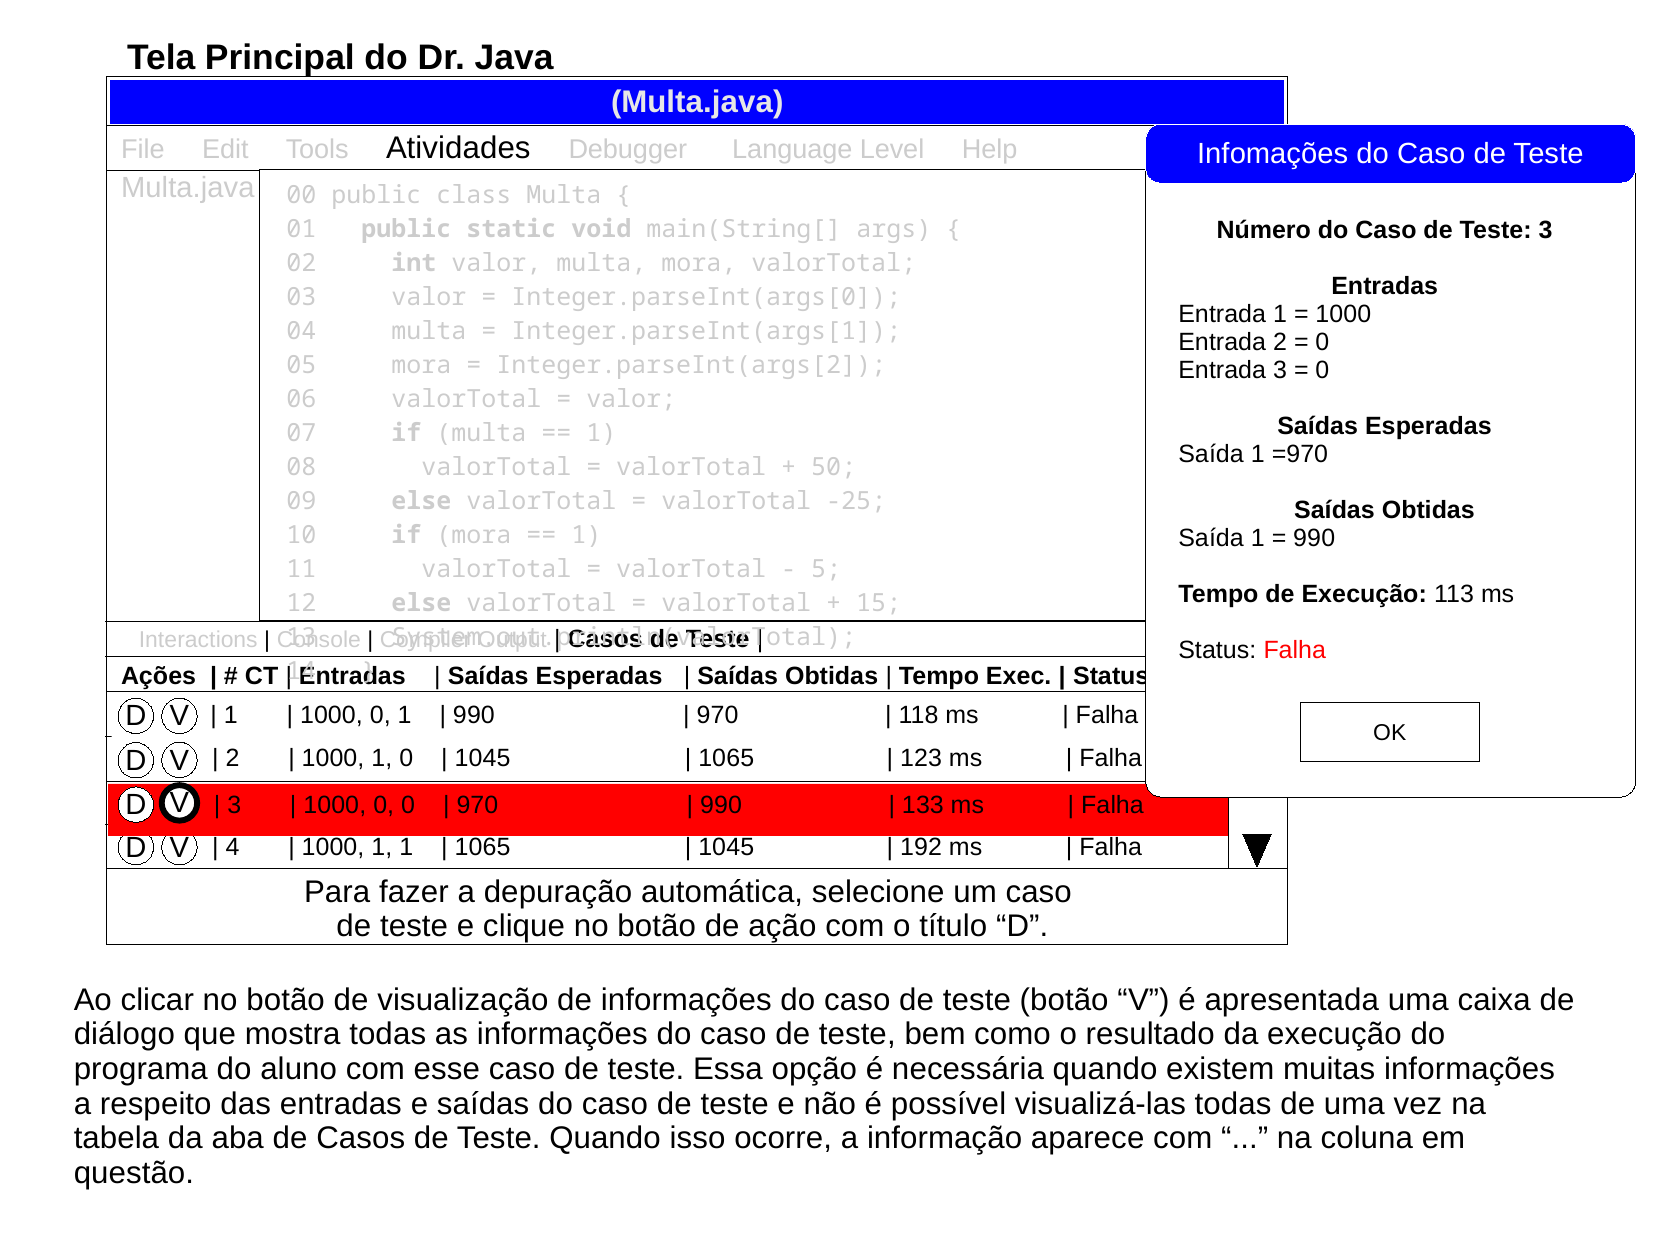

Tela Principal do Dr. Java
(Multa.java)
Infomações do Caso de Teste
Número do Caso de Teste: 3
Entradas
Entrada 1 = 1000
Entrada 2 = 0
Entrada 3 = 0
Saídas Esperadas
Saída 1 =970
Saídas Obtidas
Saída 1 = 990
Tempo de Execução: 113 ms
Status: Falha
[8-10]
OK
File Edit Tools Atividades Debugger Language Level Help
Multa.java
00 public class Multa {
01 public static void main(String[] args) {
02 int valor, multa, mora, valorTotal;
03 valor = Integer.parseInt(args[0]);
04 multa = Integer.parseInt(args[1]);
05 mora = Integer.parseInt(args[2]);
06 valorTotal = valor;
07 if (multa == 1)
08 valorTotal = valorTotal + 50;
09 else valorTotal = valorTotal -25;
10 if (mora == 1)
11 valorTotal = valorTotal - 5;
12 else valorTotal = valorTotal + 15;
13 System.out.println(valorTotal);
14 }
Interactions | Console | Compiler Output | Casos de Teste |
Ações | # CT | Entradas | Saídas Esperadas | Saídas Obtidas | Tempo Exec. | Status
 | 1 | 1000, 0, 1 | 990 | 970 | 118 ms | Falha
D
V
 | 2 | 1000, 1, 0 | 1045 | 1065 | 123 ms | Falha
V
D
 | 3 | 1000, 0, 0 | 970 | 990 | 133 ms | Falha
V
D
 | 4 | 1000, 1, 1 | 1065 | 1045 | 192 ms | Falha
D
V
Para fazer a depuração automática, selecione um caso
de teste e clique no botão de ação com o título “D”.
Ao clicar no botão de visualização de informações do caso de teste (botão “V”) é apresentada uma caixa de diálogo que mostra todas as informações do caso de teste, bem como o resultado da execução do programa do aluno com esse caso de teste. Essa opção é necessária quando existem muitas informações a respeito das entradas e saídas do caso de teste e não é possível visualizá-las todas de uma vez na tabela da aba de Casos de Teste. Quando isso ocorre, a informação aparece com “...” na coluna em questão.